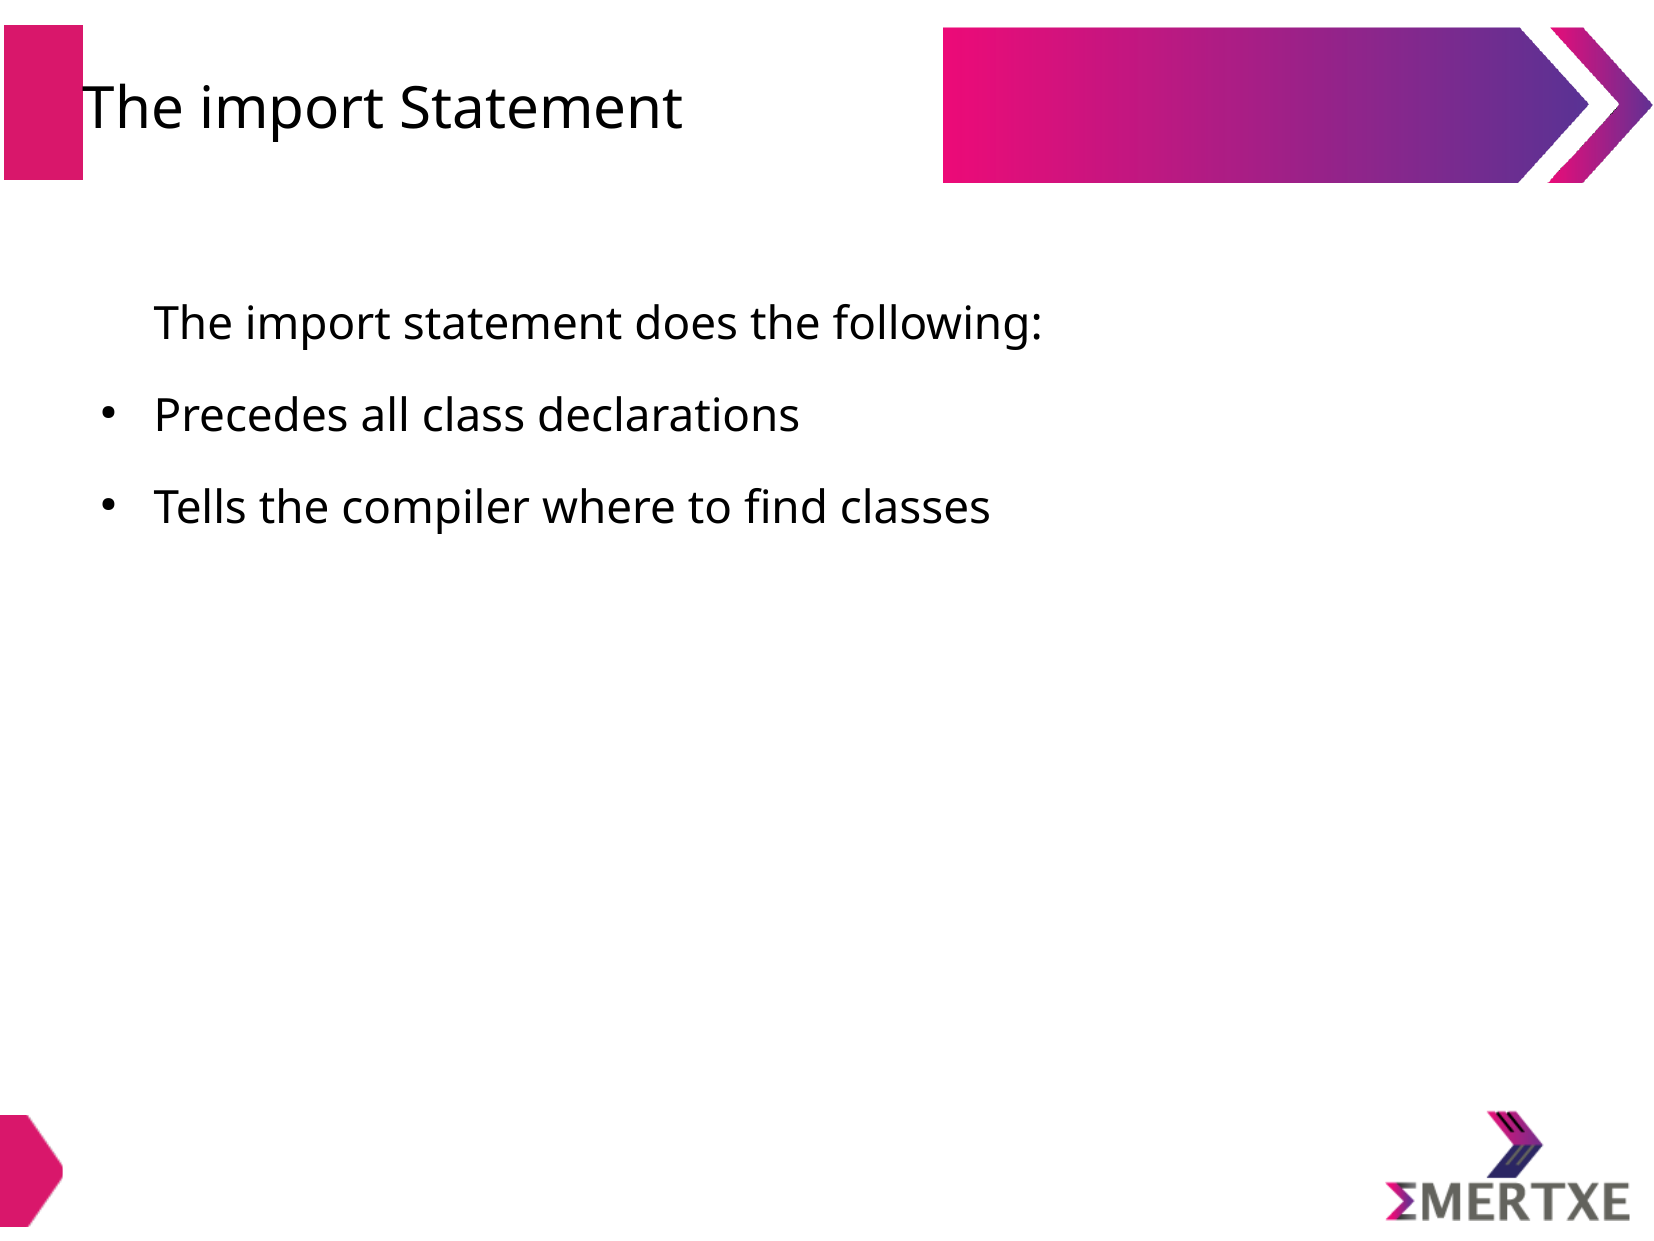

# The import Statement
The import statement does the following:
Precedes all class declarations
Tells the compiler where to find classes